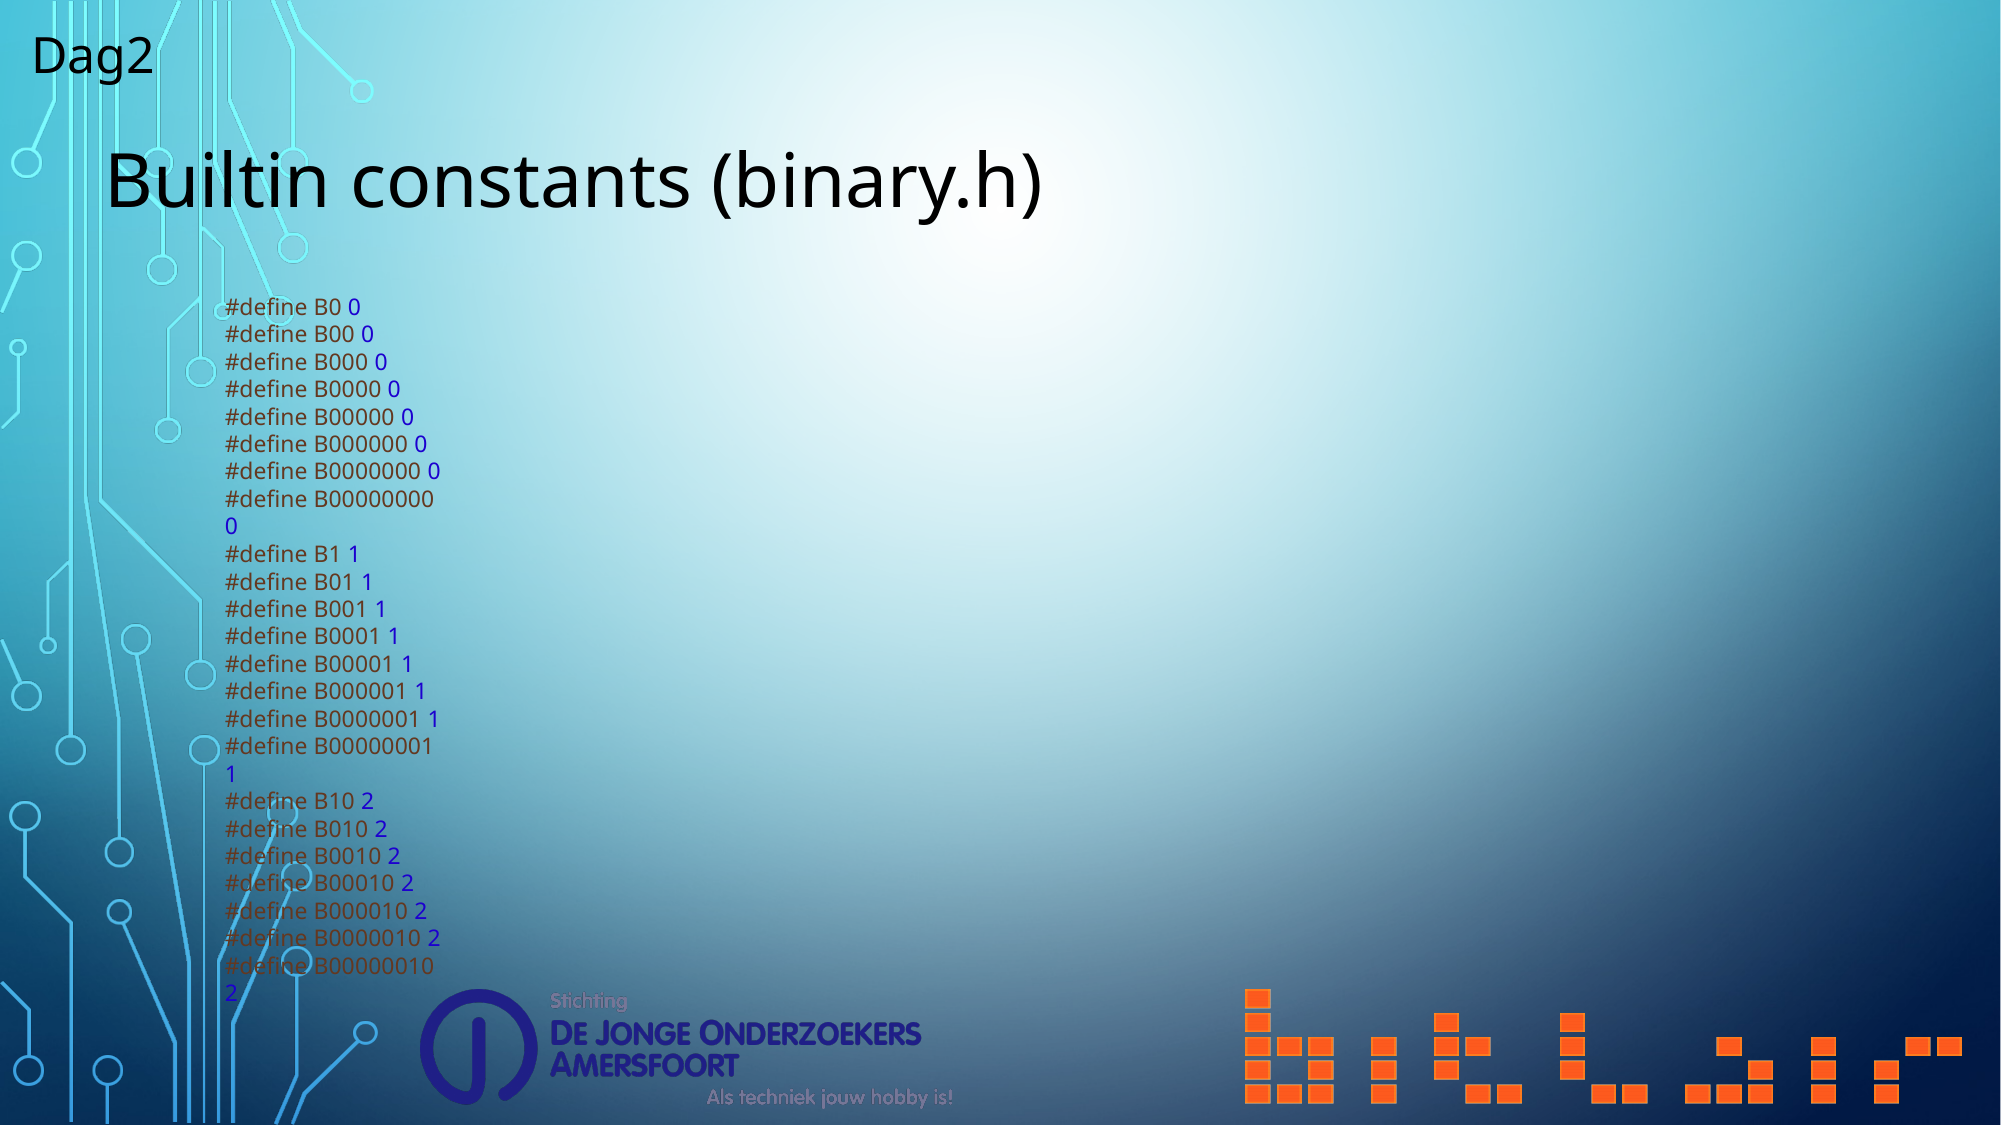

Dag2
# Builtin constants (binary.h)
#define B0 0
#define B00 0
#define B000 0
#define B0000 0
#define B00000 0
#define B000000 0
#define B0000000 0
#define B00000000 0
#define B1 1
#define B01 1
#define B001 1
#define B0001 1
#define B00001 1
#define B000001 1
#define B0000001 1
#define B00000001 1
#define B10 2
#define B010 2
#define B0010 2
#define B00010 2
#define B000010 2
#define B0000010 2
#define B00000010 2